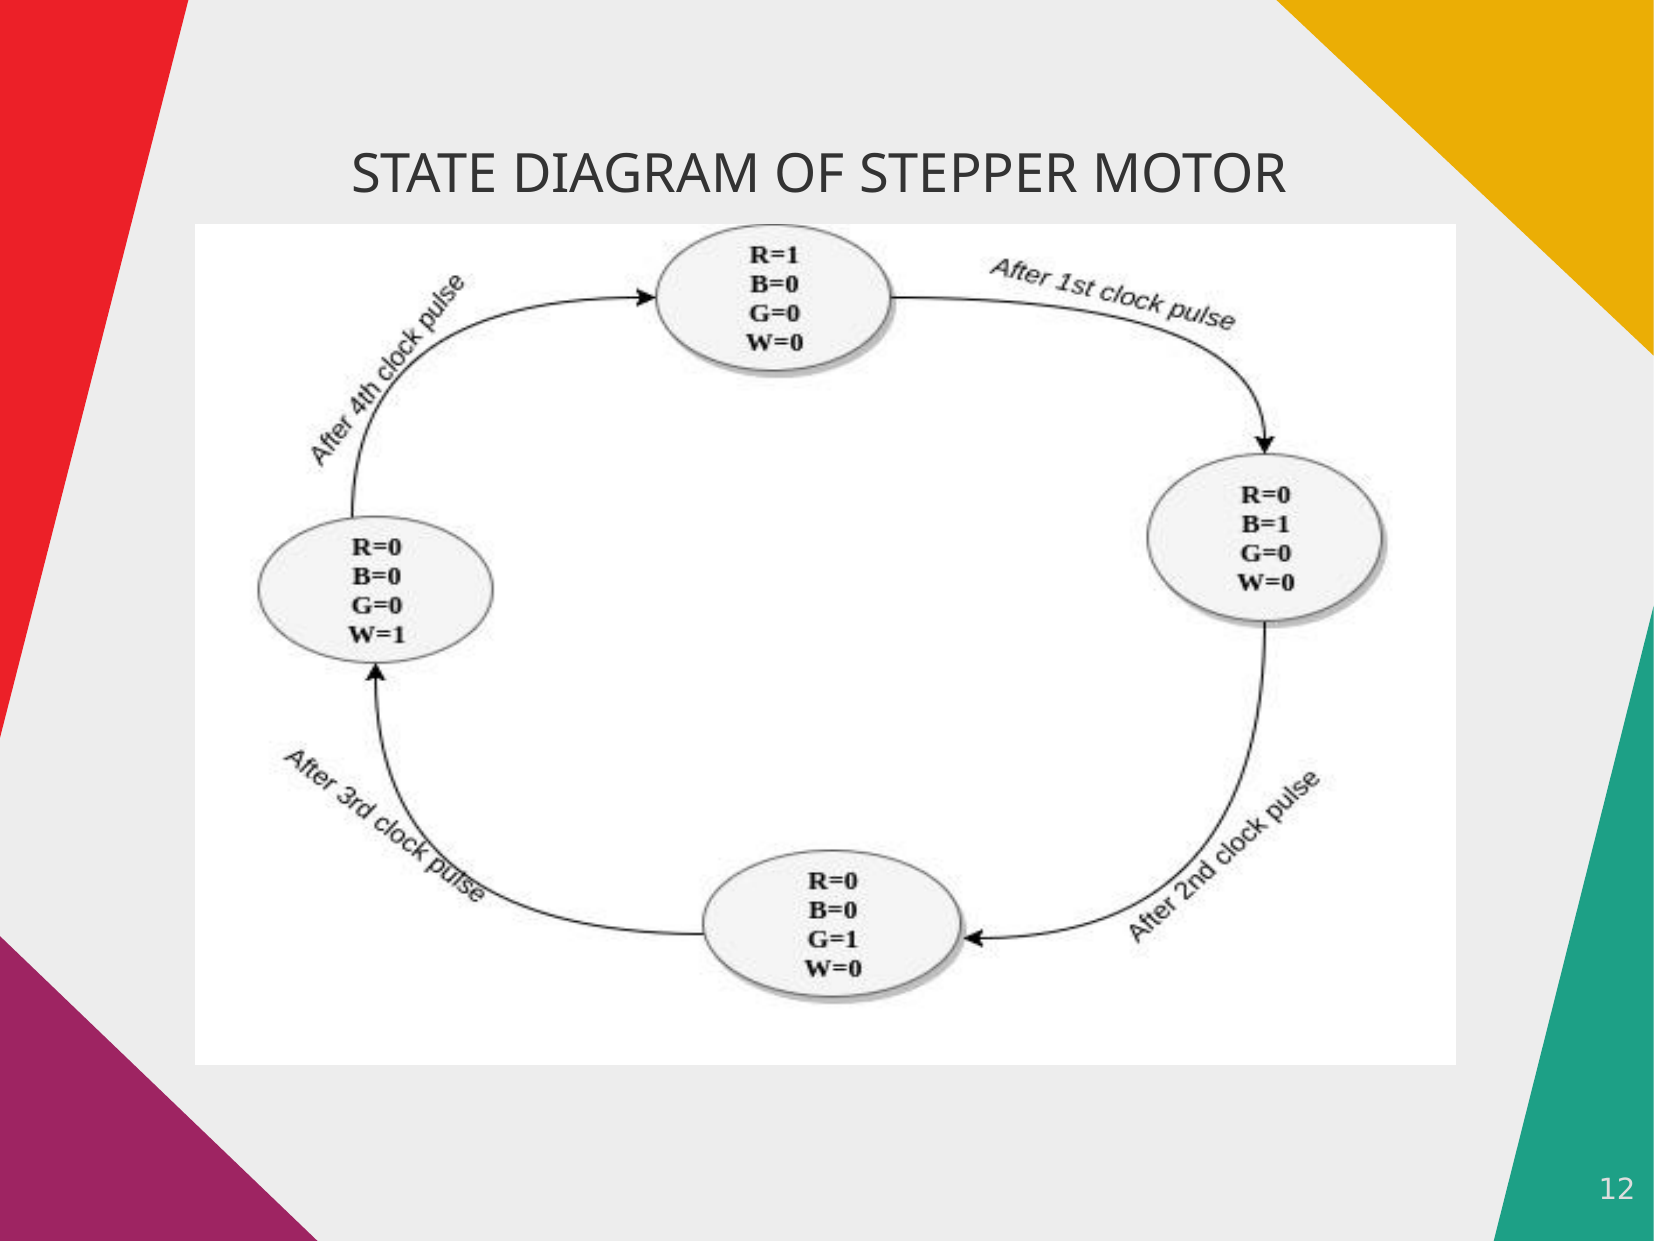

# STATE DIAGRAM OF STEPPER MOTOR
12